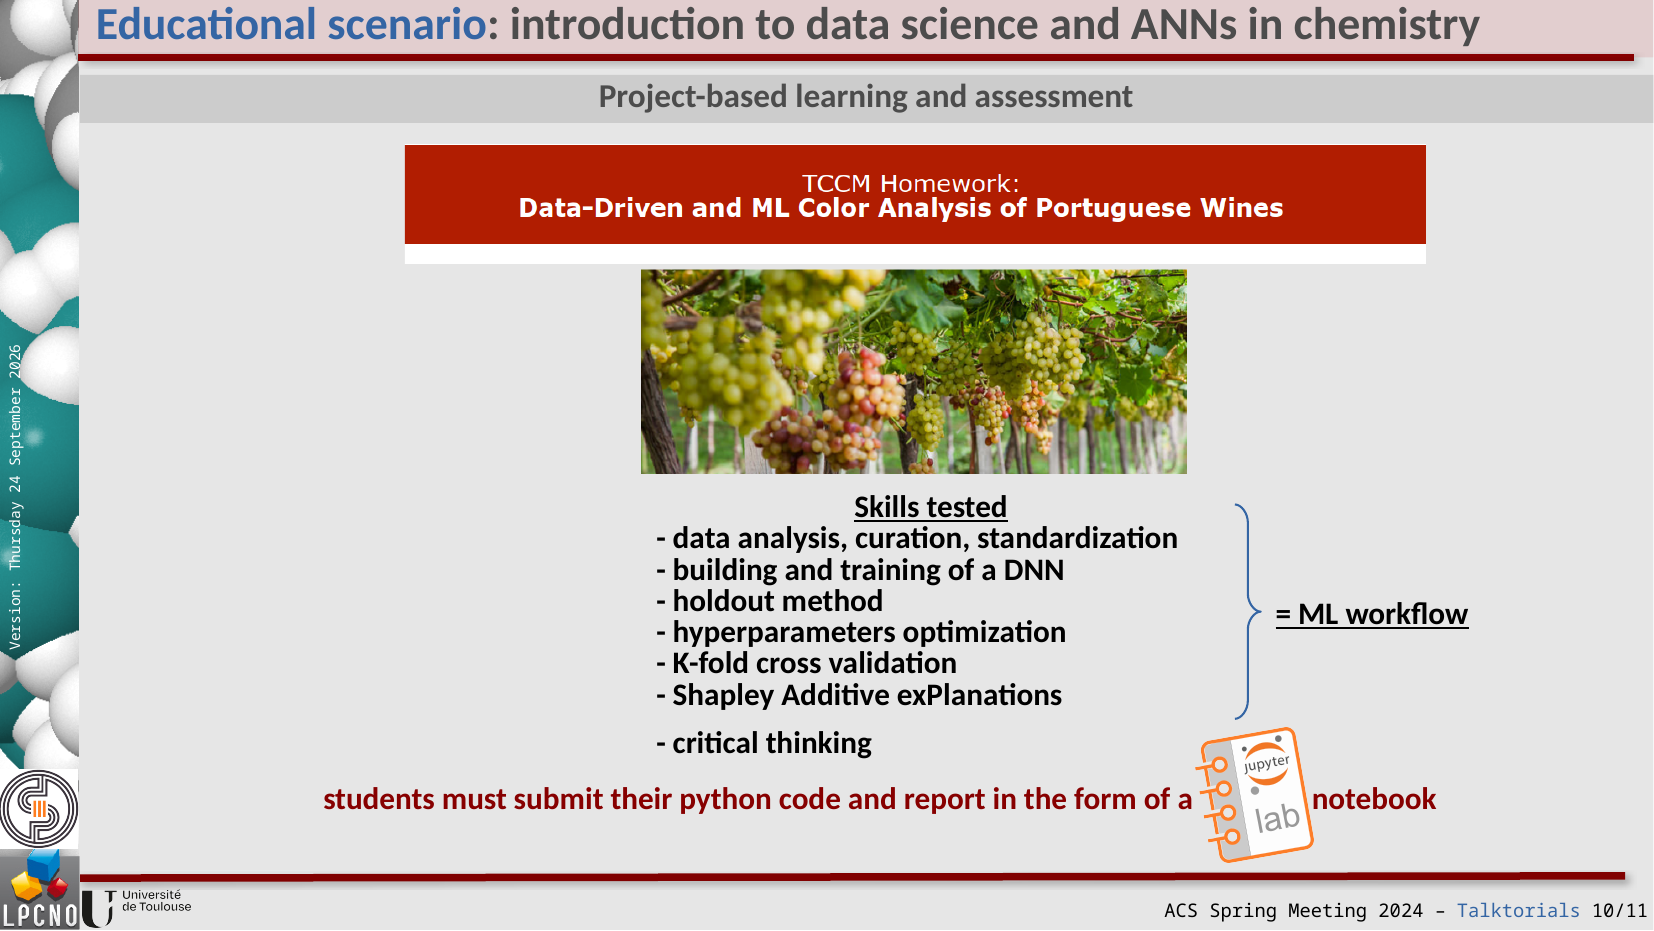

# Educational scenario: introduction to data science and ANNs in chemistry
Project-based learning and assessment
Skills tested
- data analysis, curation, standardization
- building and training of a DNN
- holdout method
- hyperparameters optimization
- K-fold cross validation
- Shapley Additive exPlanations
= ML workflow
- critical thinking
students must submit their python code and report in the form of a notebook